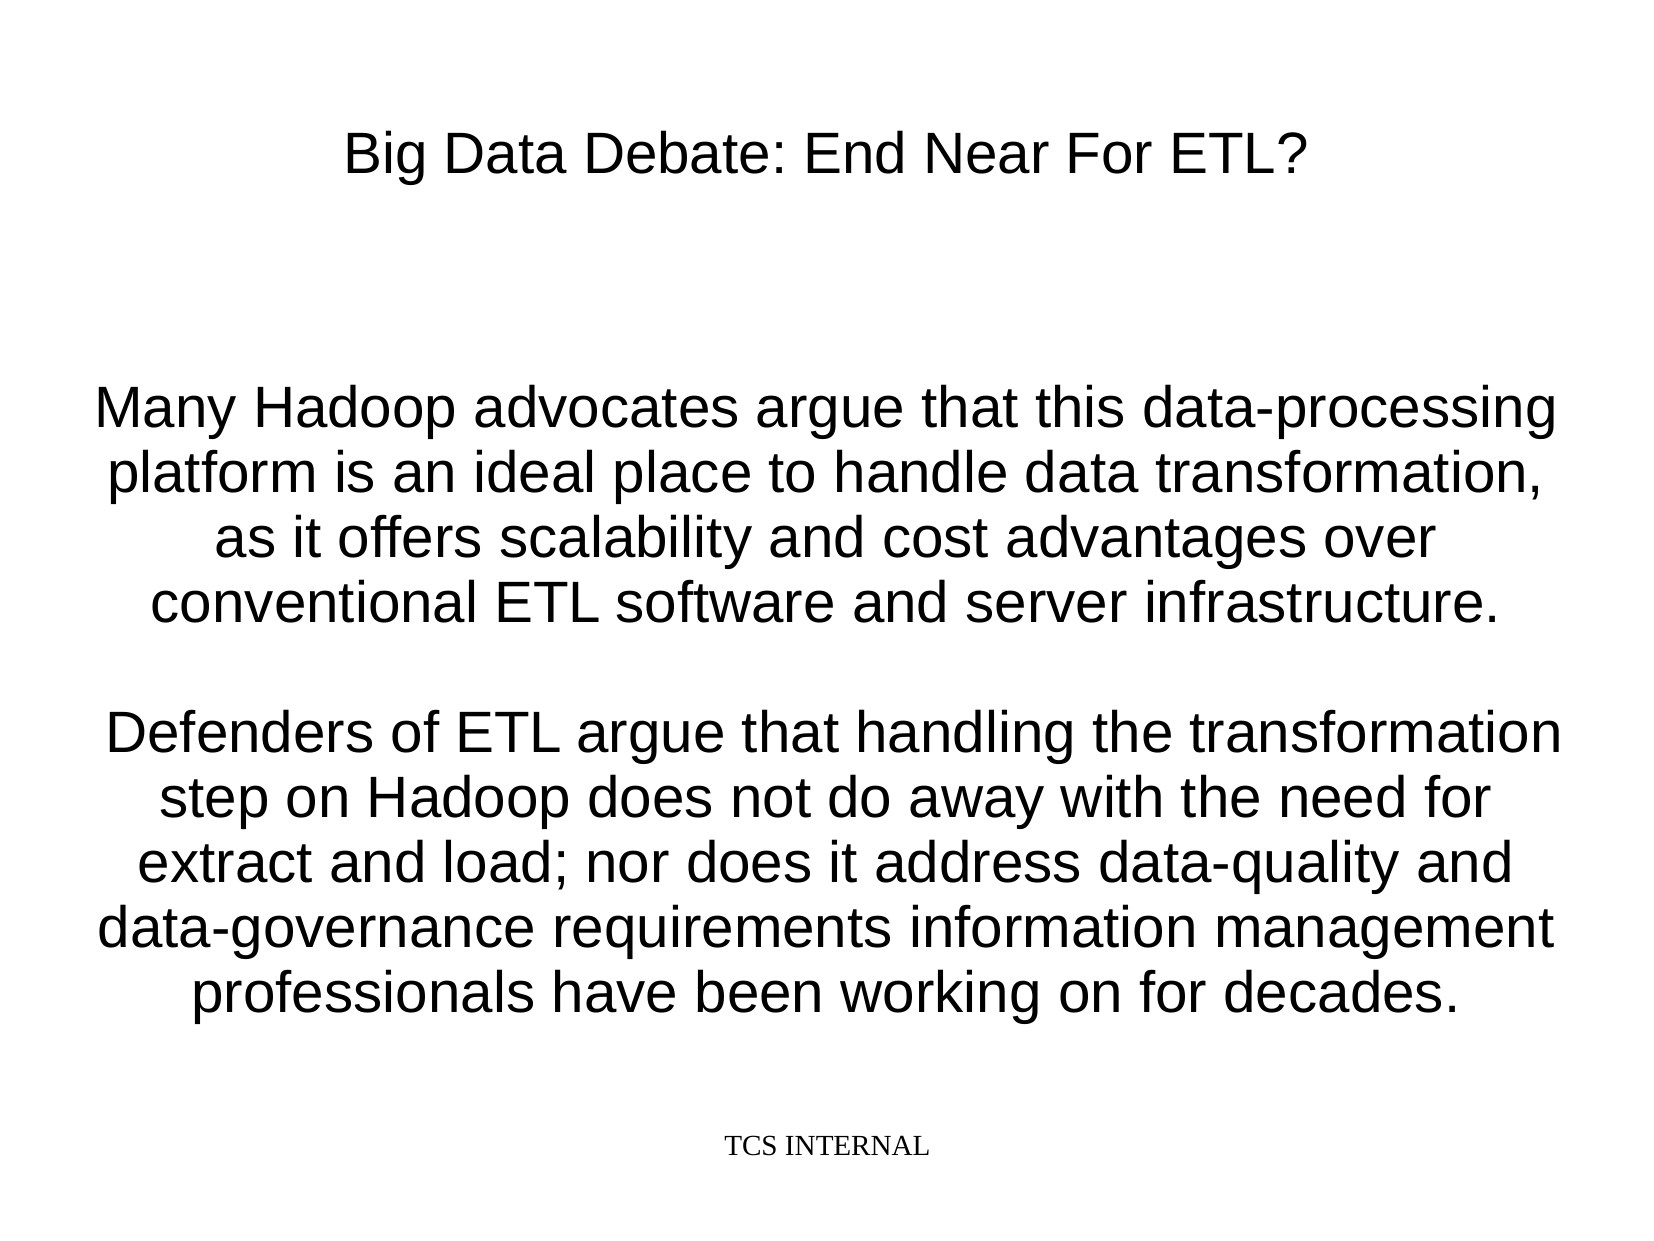

# Big Data Debate: End Near For ETL?
Many Hadoop advocates argue that this data-processing platform is an ideal place to handle data transformation, as it offers scalability and cost advantages over conventional ETL software and server infrastructure.
 Defenders of ETL argue that handling the transformation step on Hadoop does not do away with the need for extract and load; nor does it address data-quality and data-governance requirements information management professionals have been working on for decades.